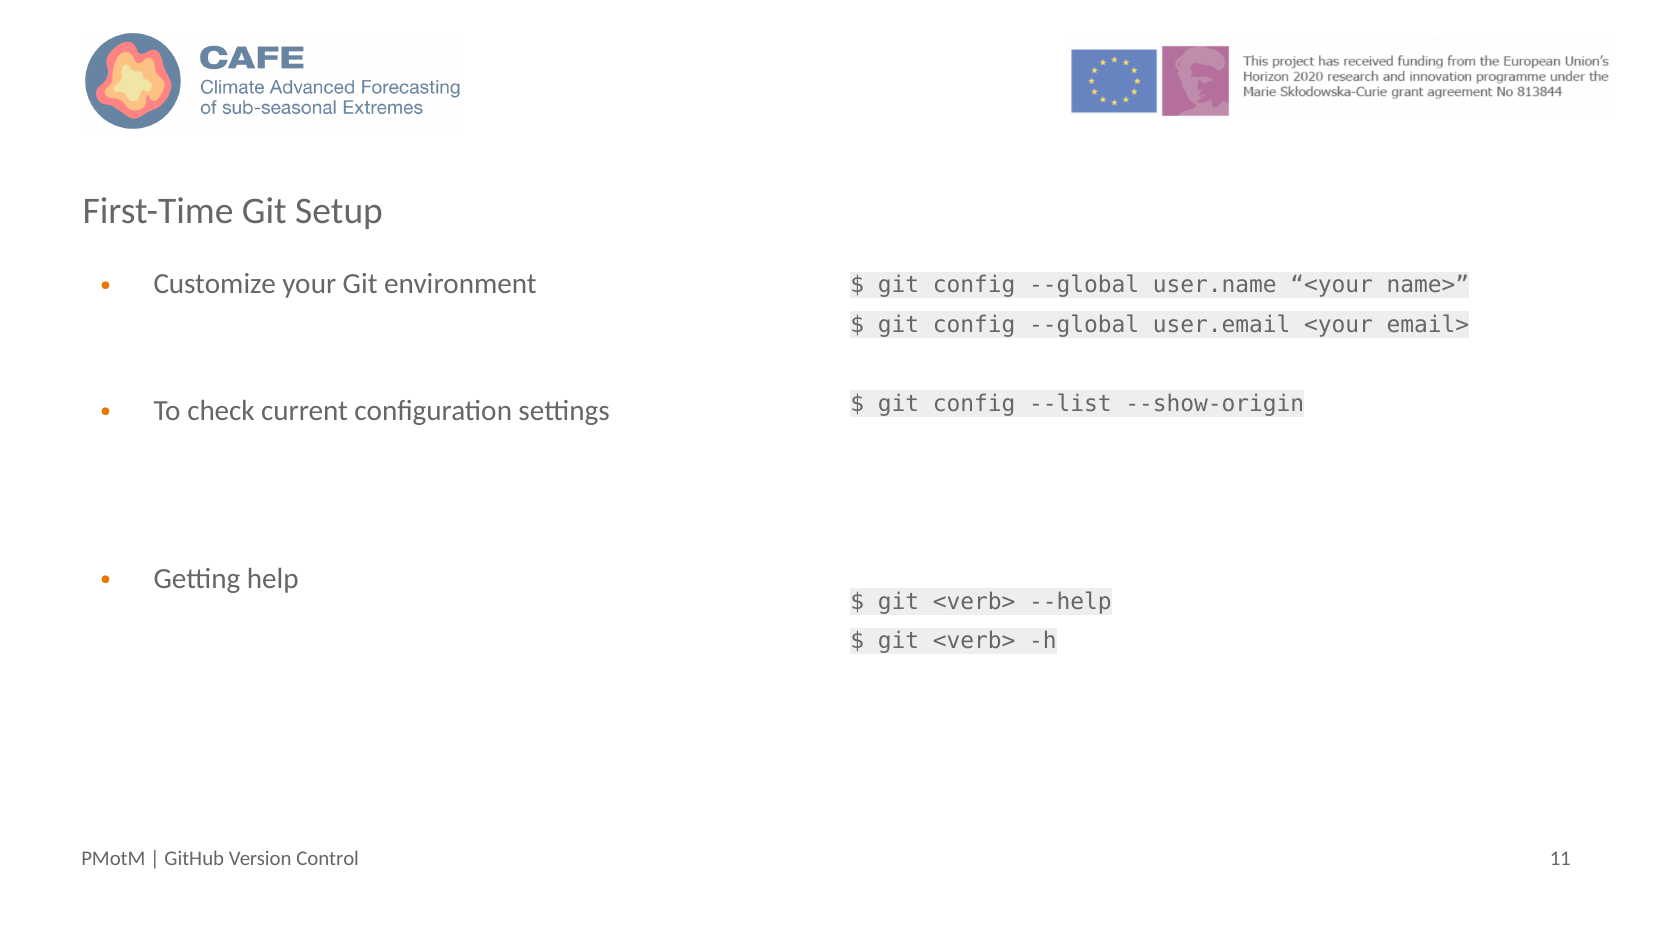

# First-Time Git Setup
Customize your Git environment
To check current configuration settings
Getting help
$ git config --global user.name “<your name>”
$ git config --global user.email <your email>
$ git config --list --show-origin
$ git <verb> --help
$ git <verb> -h
PMotM | GitHub Version Control
11